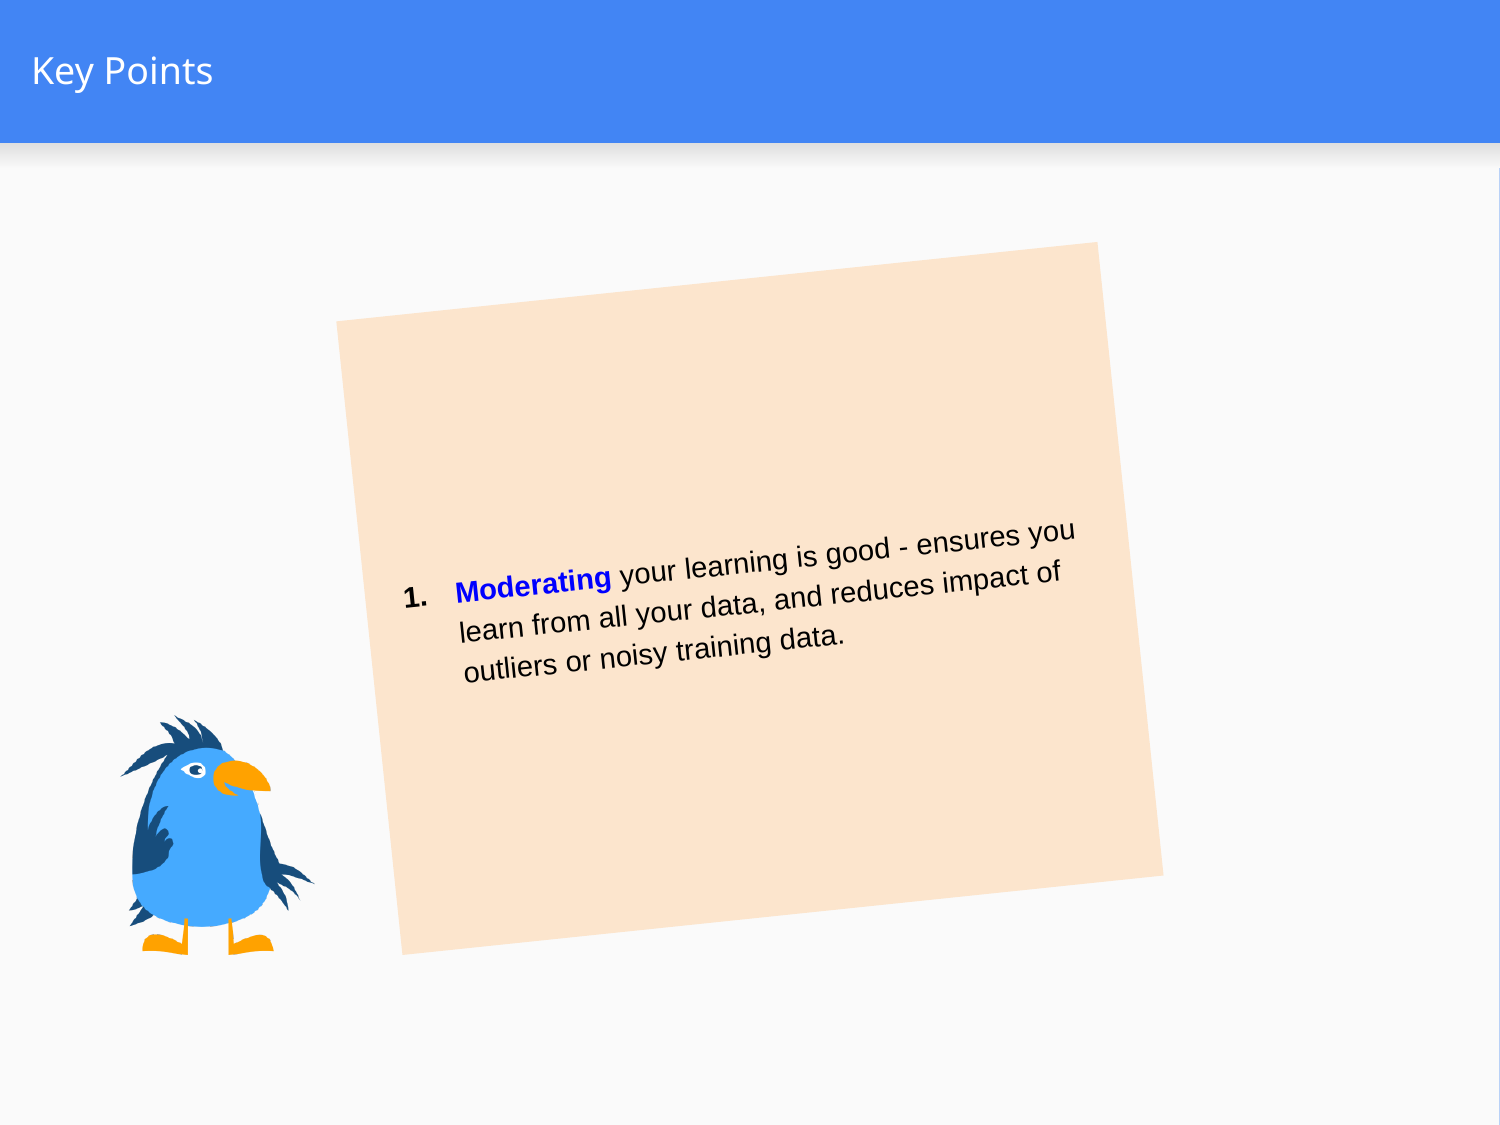

# Key Points
Moderating your learning is good - ensures you learn from all your data, and reduces impact of outliers or noisy training data.